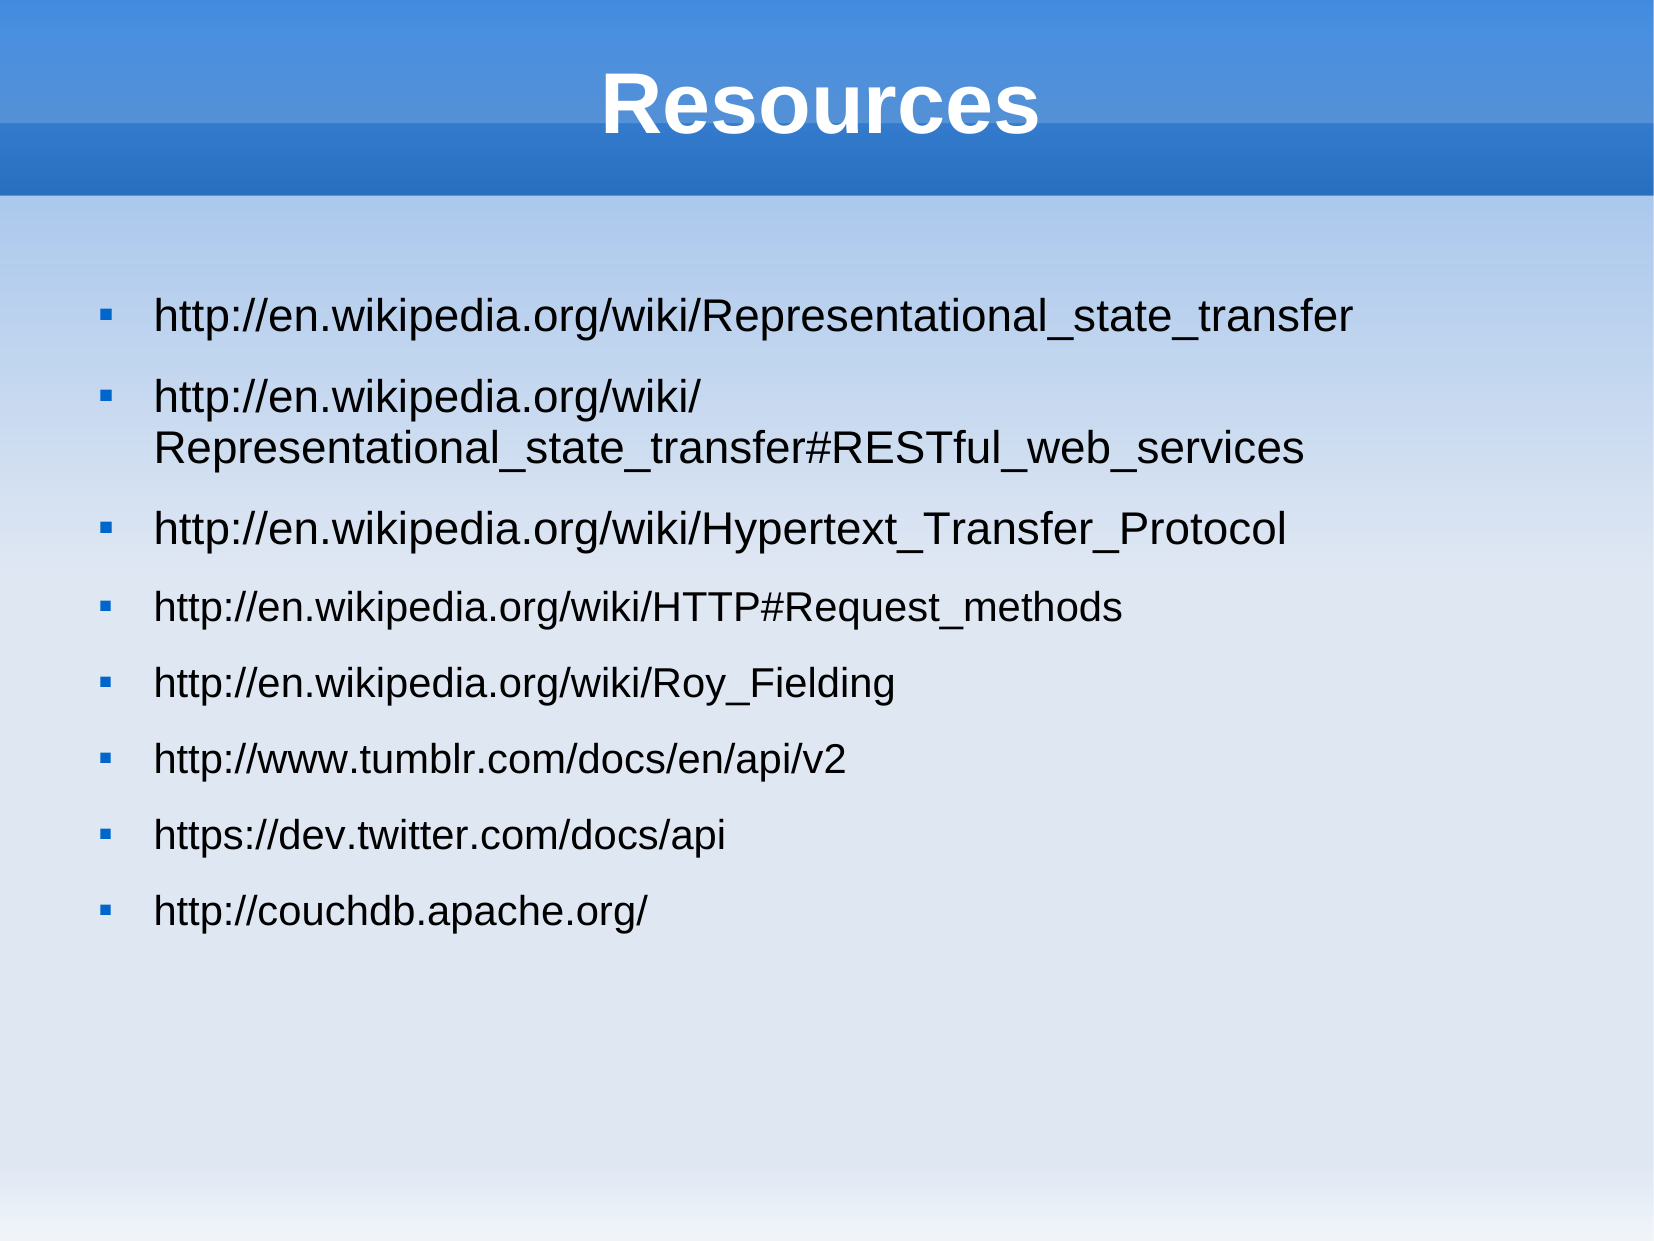

# Resources
http://en.wikipedia.org/wiki/Representational_state_transfer
http://en.wikipedia.org/wiki/Representational_state_transfer#RESTful_web_services
http://en.wikipedia.org/wiki/Hypertext_Transfer_Protocol
http://en.wikipedia.org/wiki/HTTP#Request_methods
http://en.wikipedia.org/wiki/Roy_Fielding
http://www.tumblr.com/docs/en/api/v2
https://dev.twitter.com/docs/api
http://couchdb.apache.org/